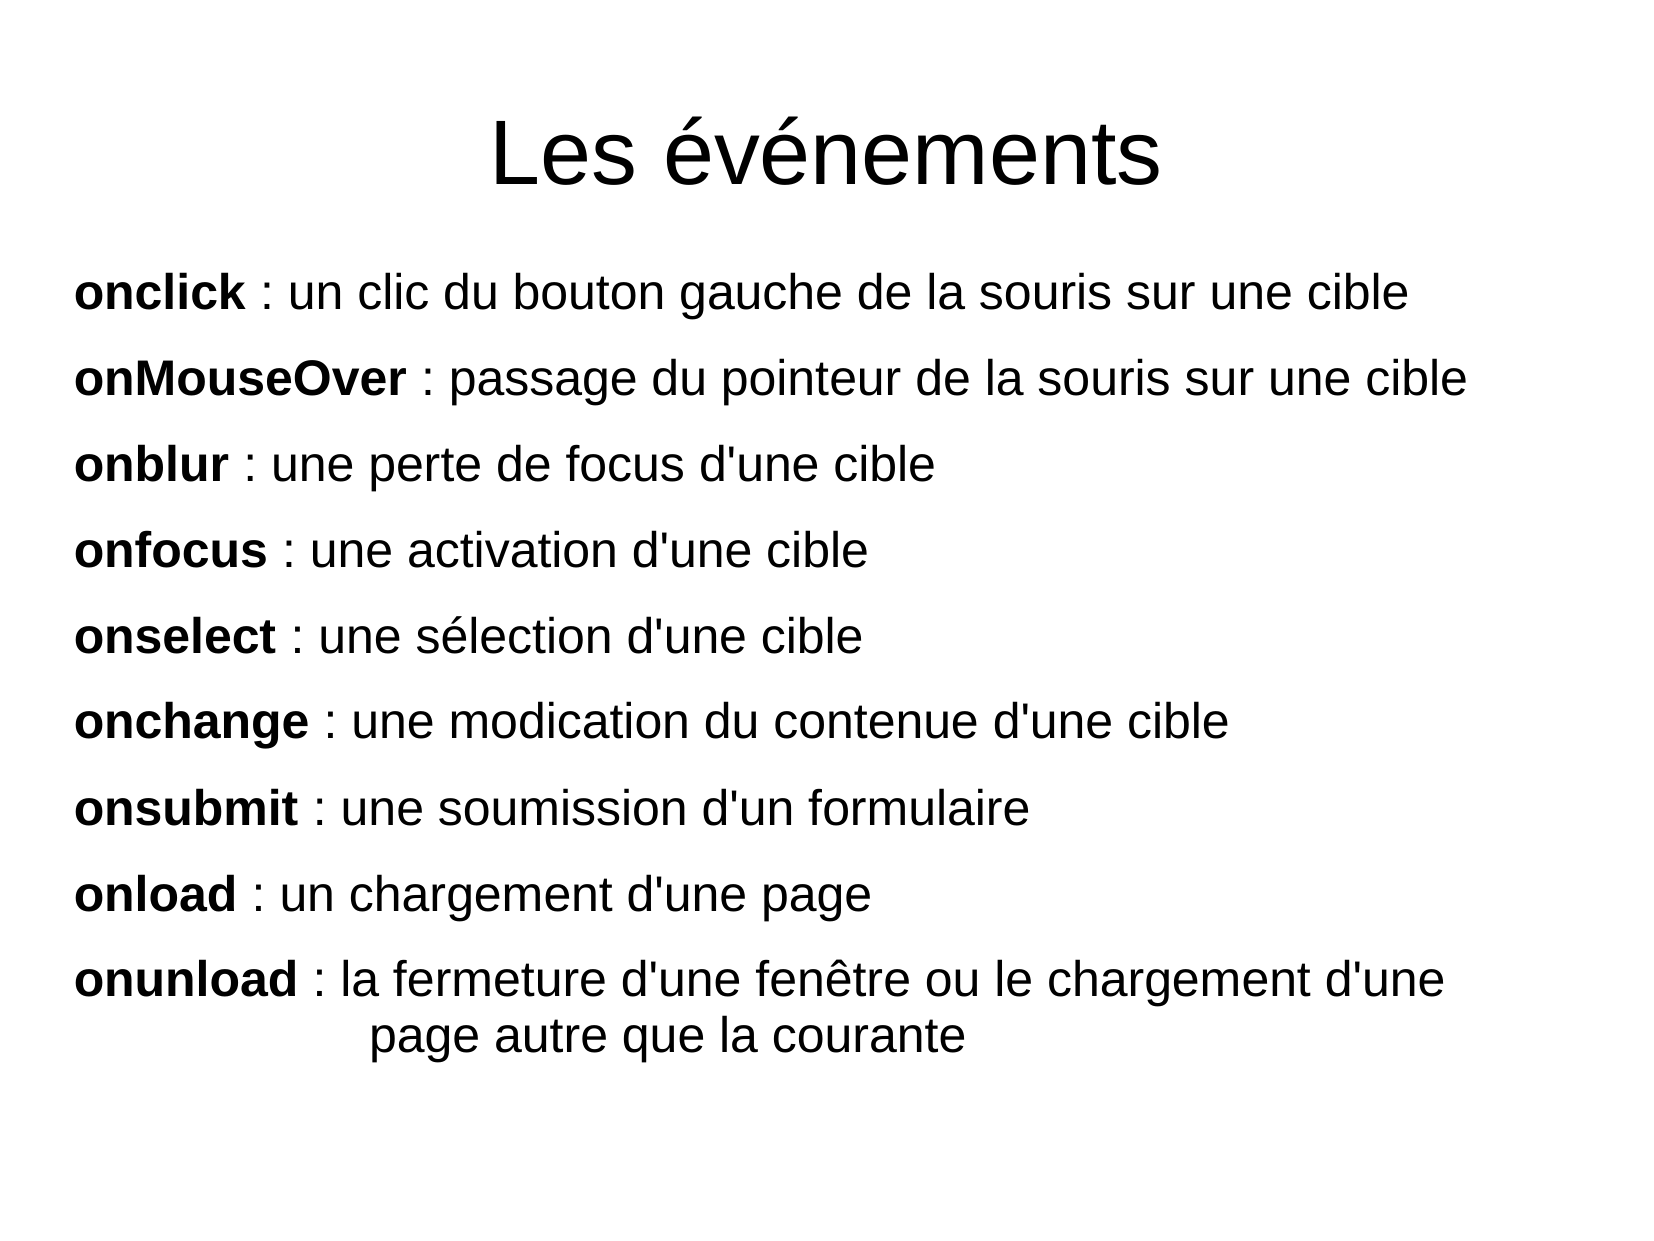

# Les événements
onclick : un clic du bouton gauche de la souris sur une cible
onMouseOver : passage du pointeur de la souris sur une cible
onblur : une perte de focus d'une cible
onfocus : une activation d'une cible
onselect : une sélection d'une cible
onchange : une modication du contenue d'une cible
onsubmit : une soumission d'un formulaire
onload : un chargement d'une page
onunload : la fermeture d'une fenêtre ou le chargement d'une 					page autre que la courante